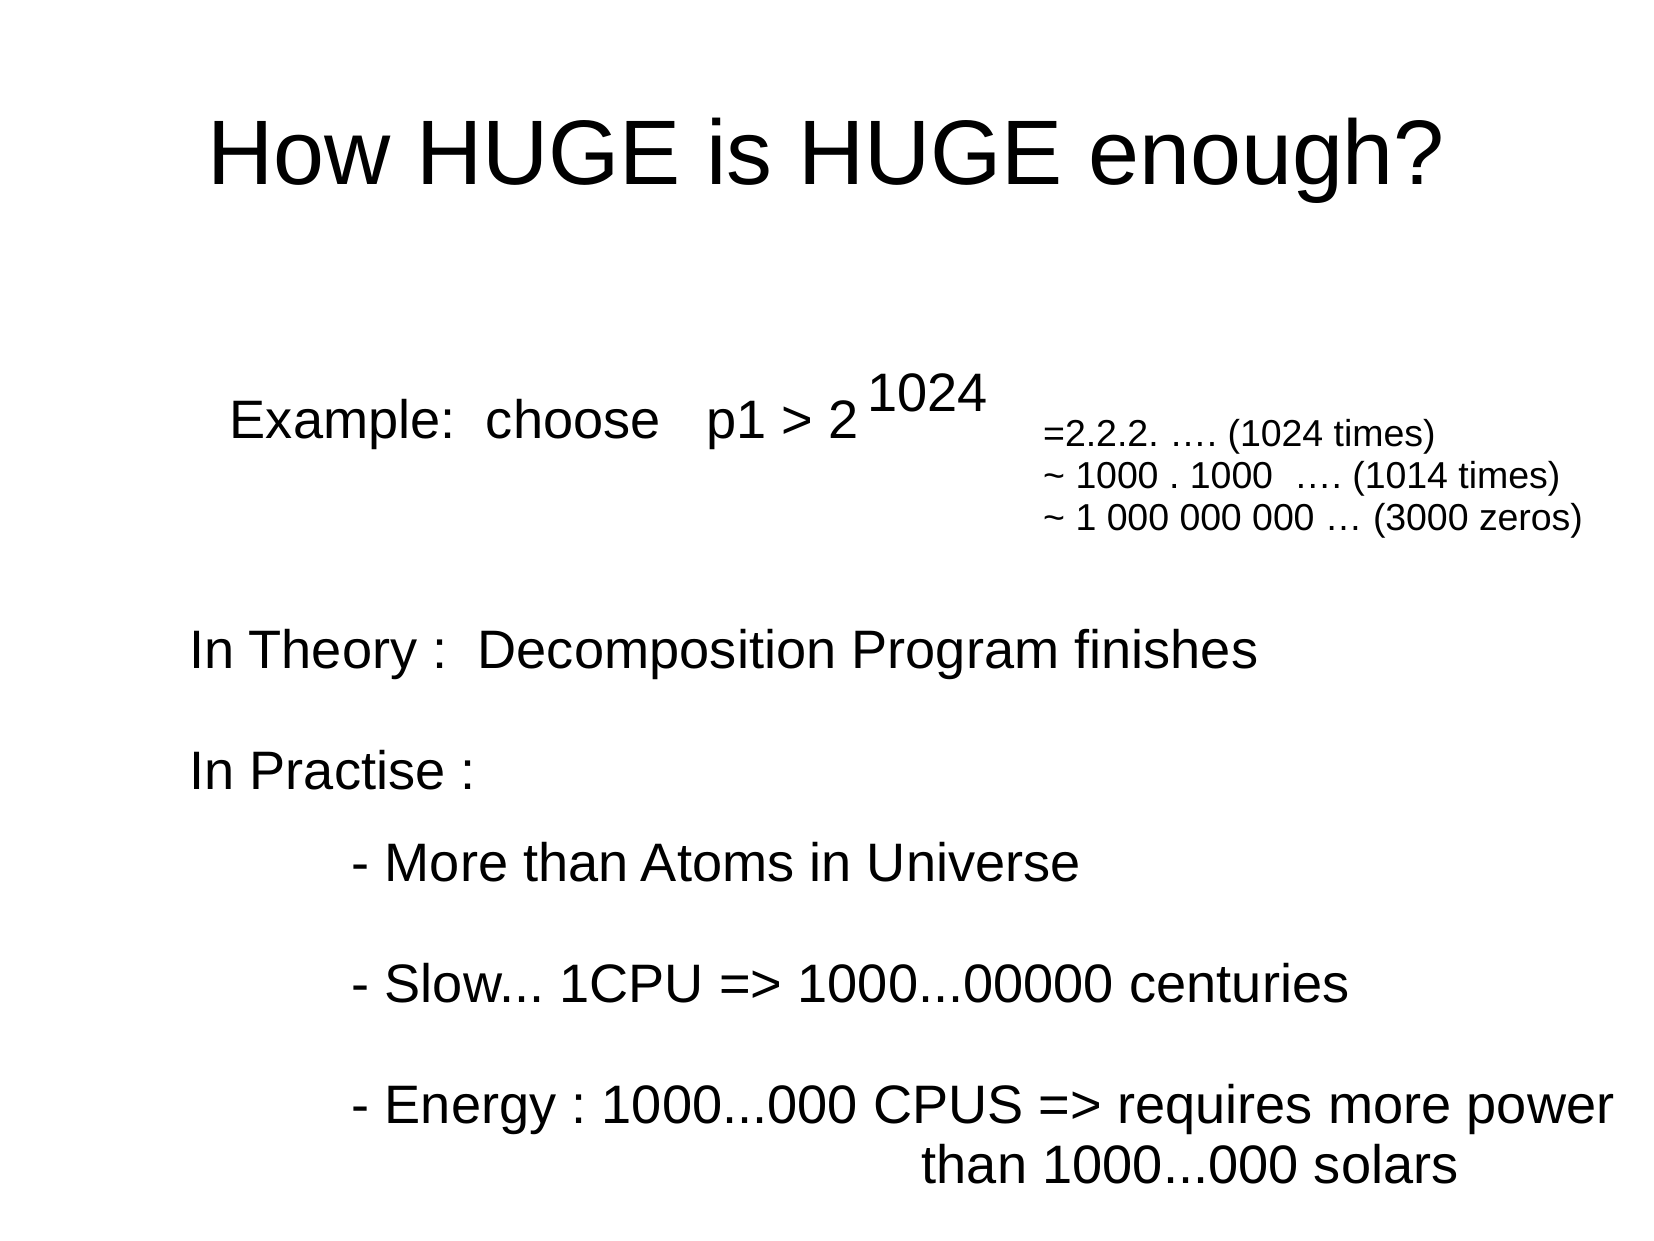

# How HUGE is HUGE enough?
1024
Example: choose p1 > 2
=2.2.2. …. (1024 times)
~ 1000 . 1000 …. (1014 times)
~ 1 000 000 000 … (3000 zeros)
In Theory : Decomposition Program finishes
In Practise :
- More than Atoms in Universe
- Slow... 1CPU => 1000...00000 centuries
- Energy : 1000...000 CPUS => requires more power
 than 1000...000 solars